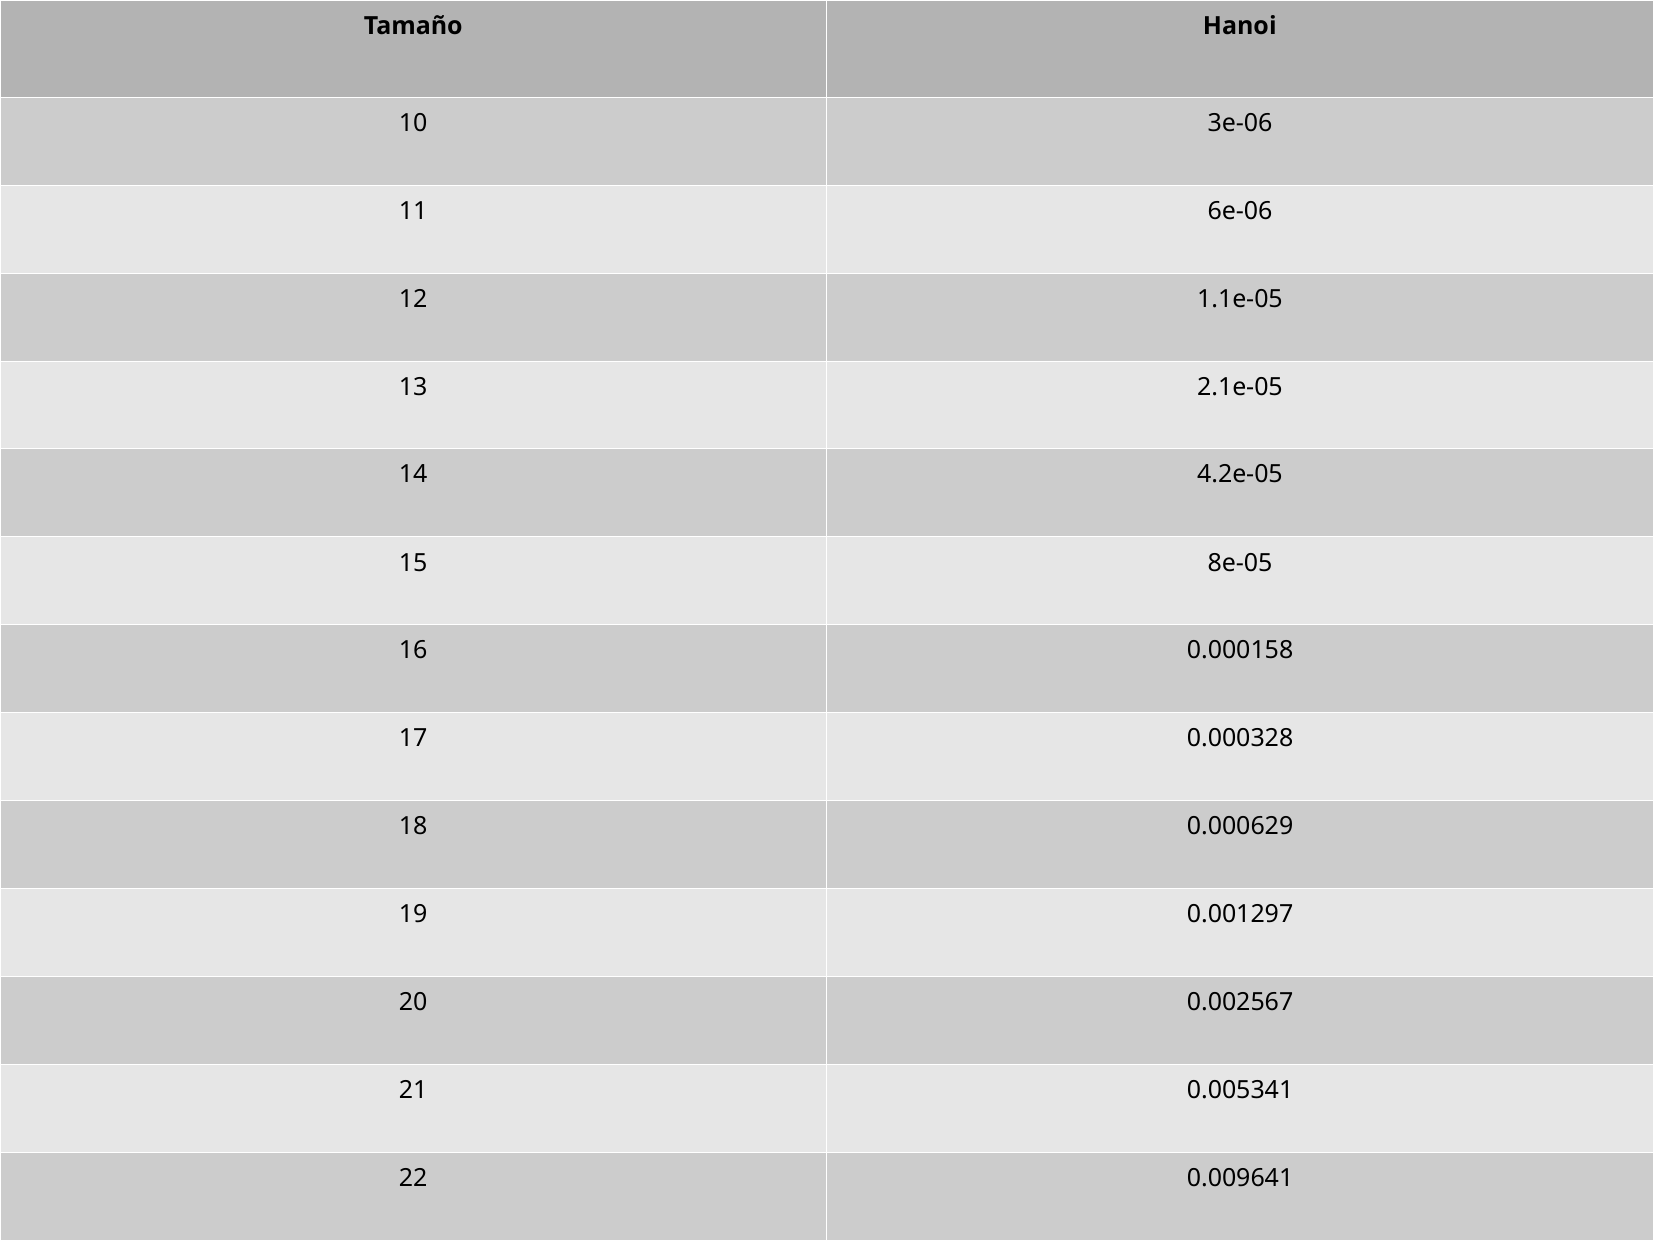

| Tamaño | Hanoi |
| --- | --- |
| 10 | 3e-06 |
| 11 | 6e-06 |
| 12 | 1.1e-05 |
| 13 | 2.1e-05 |
| 14 | 4.2e-05 |
| 15 | 8e-05 |
| 16 | 0.000158 |
| 17 | 0.000328 |
| 18 | 0.000629 |
| 19 | 0.001297 |
| 20 | 0.002567 |
| 21 | 0.005341 |
| 22 | 0.009641 |
#